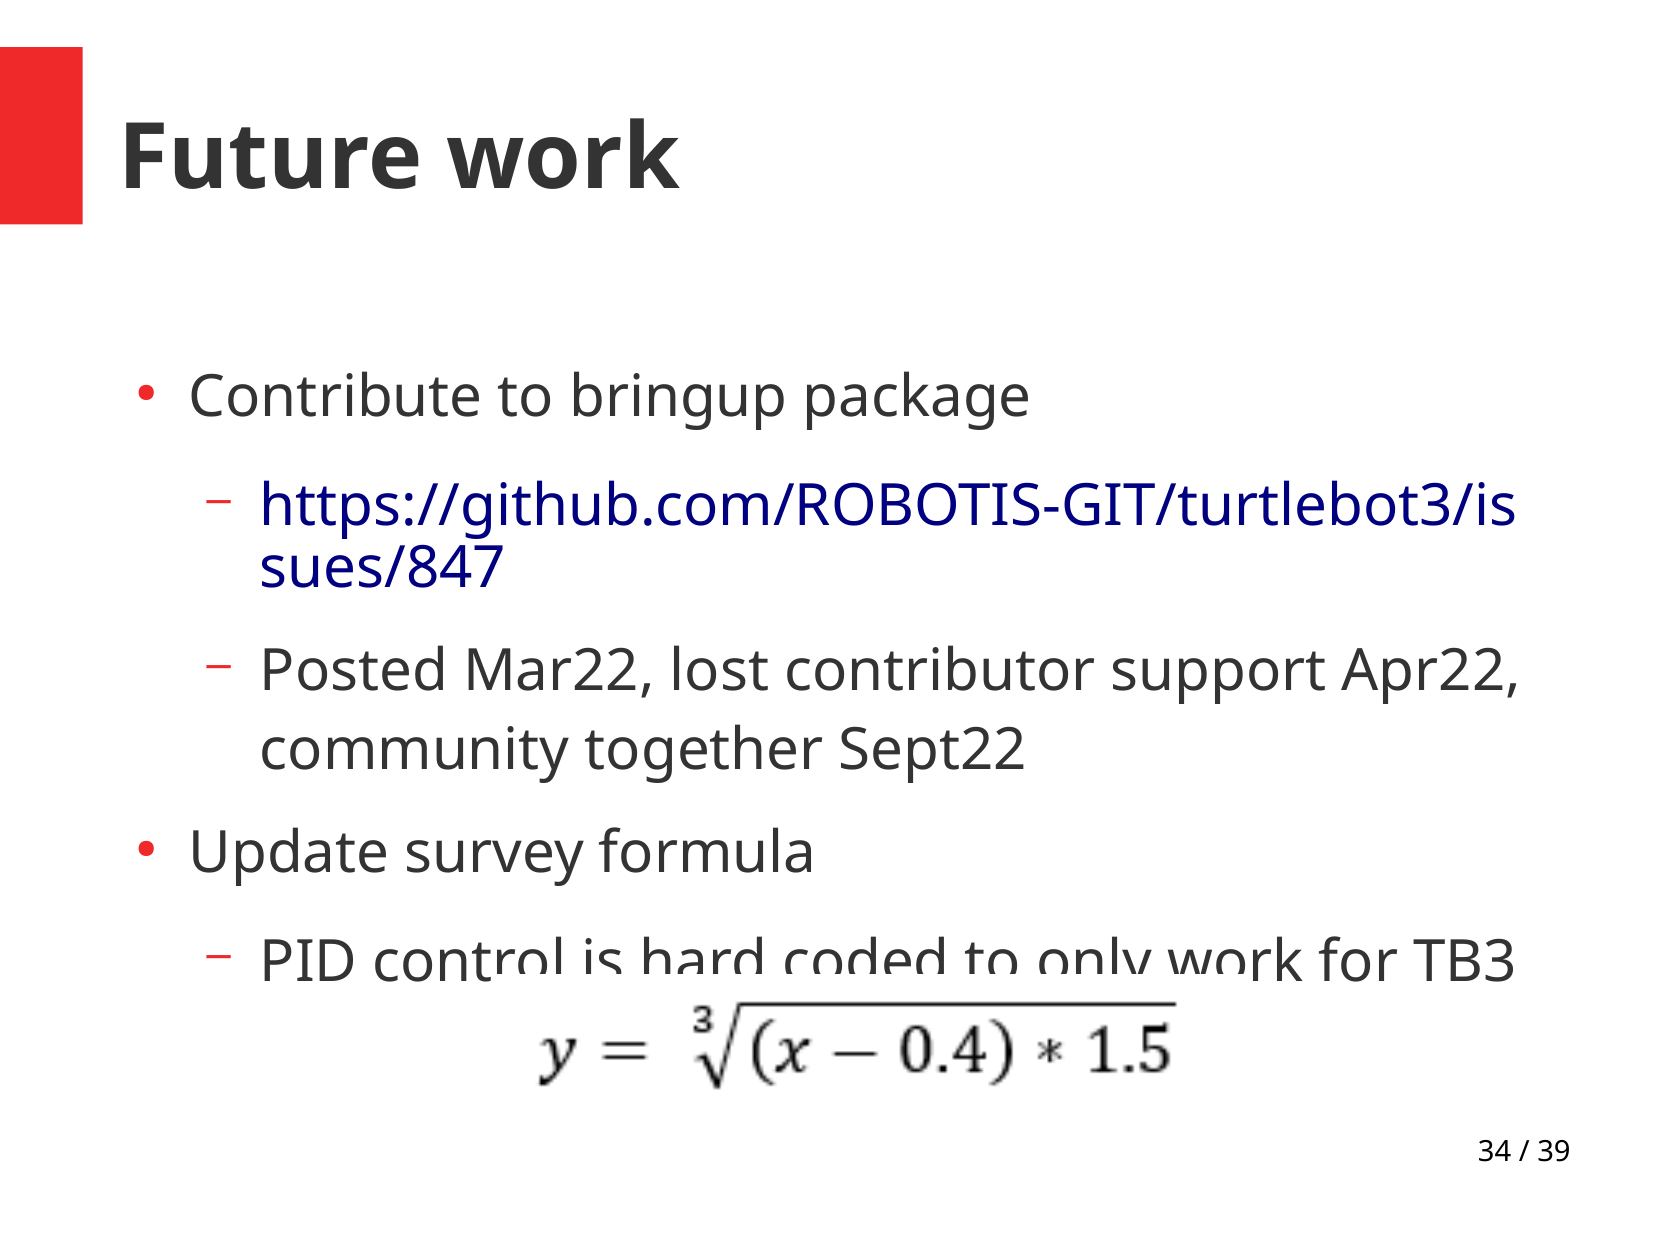

# Future work
Contribute to bringup package
https://github.com/ROBOTIS-GIT/turtlebot3/issues/847
Posted Mar22, lost contributor support Apr22, community together Sept22
Update survey formula
PID control is hard coded to only work for TB3
34